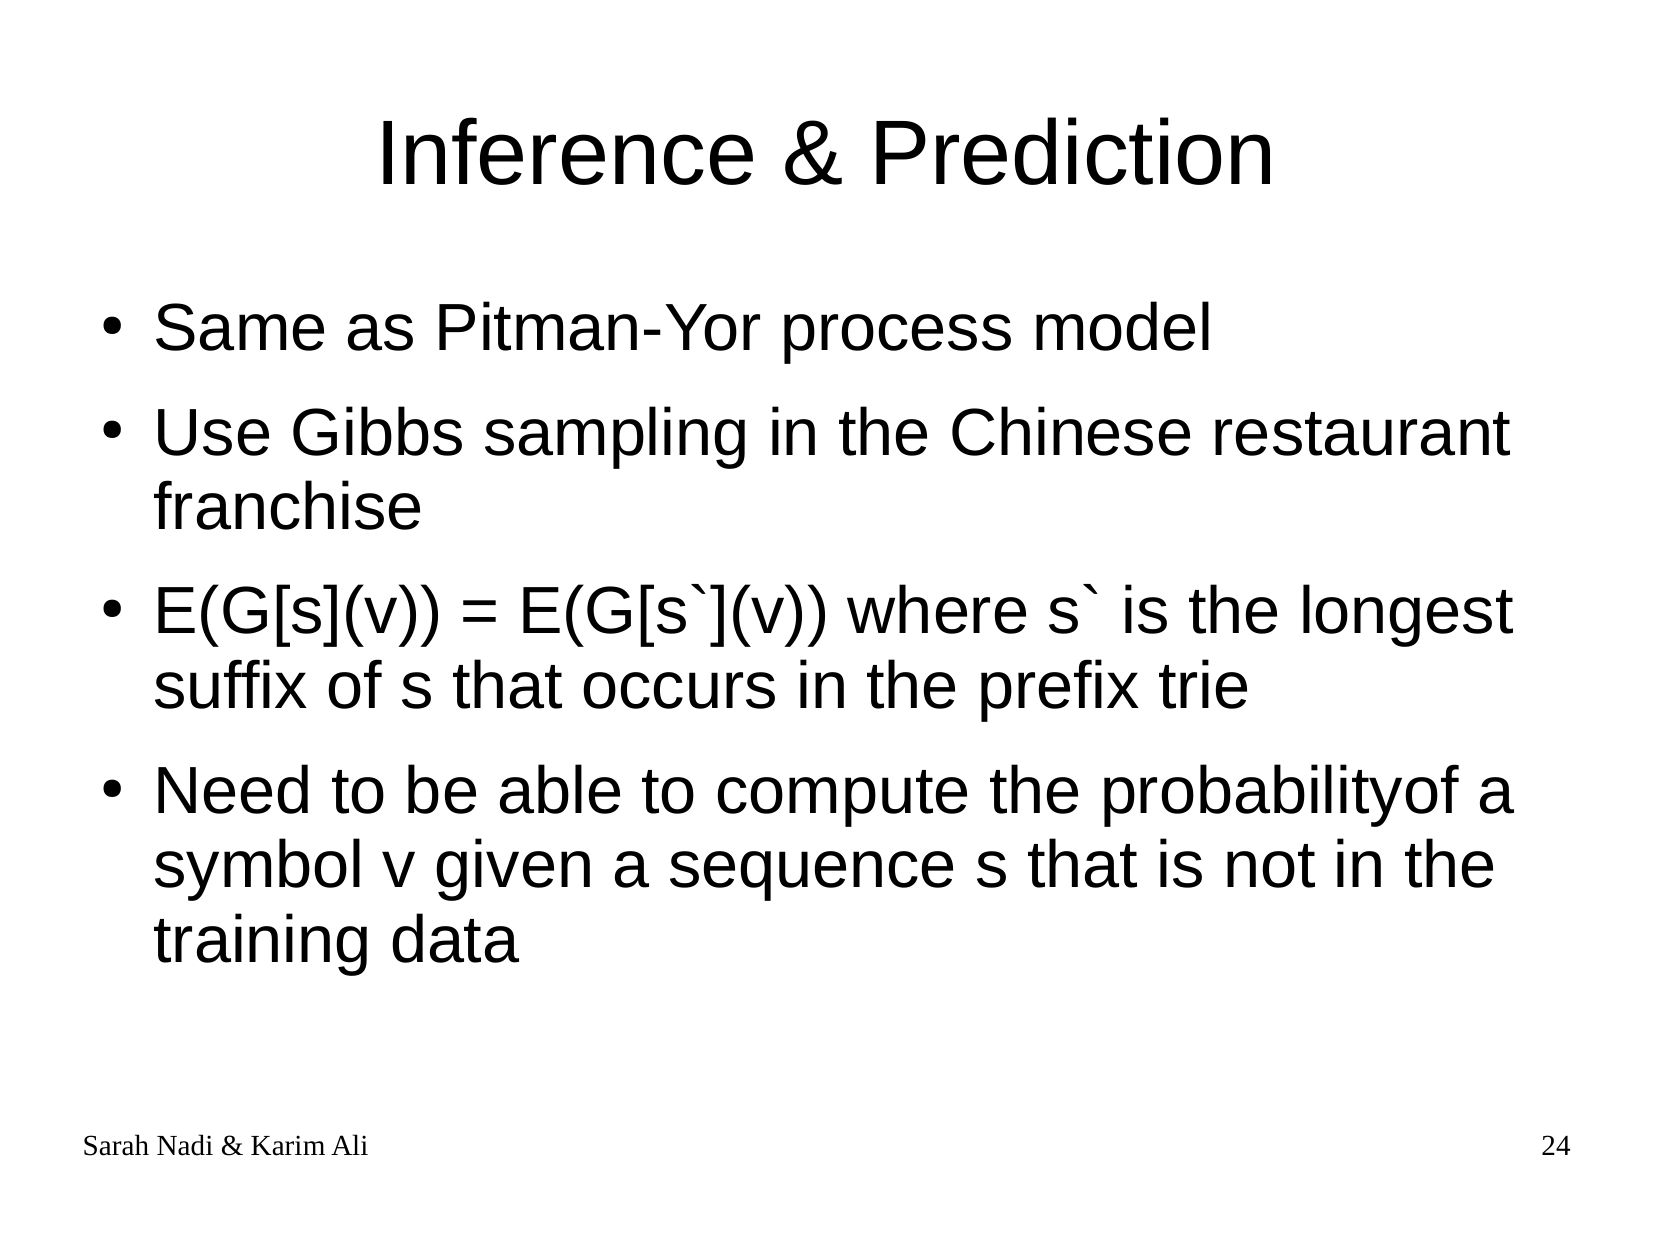

# Inference & Prediction
Same as Pitman-Yor process model
Use Gibbs sampling in the Chinese restaurant franchise
E(G[s](v)) = E(G[s`](v)) where s` is the longest suffix of s that occurs in the prefix trie
Need to be able to compute the probabilityof a symbol v given a sequence s that is not in the training data
Sarah Nadi & Karim Ali
24